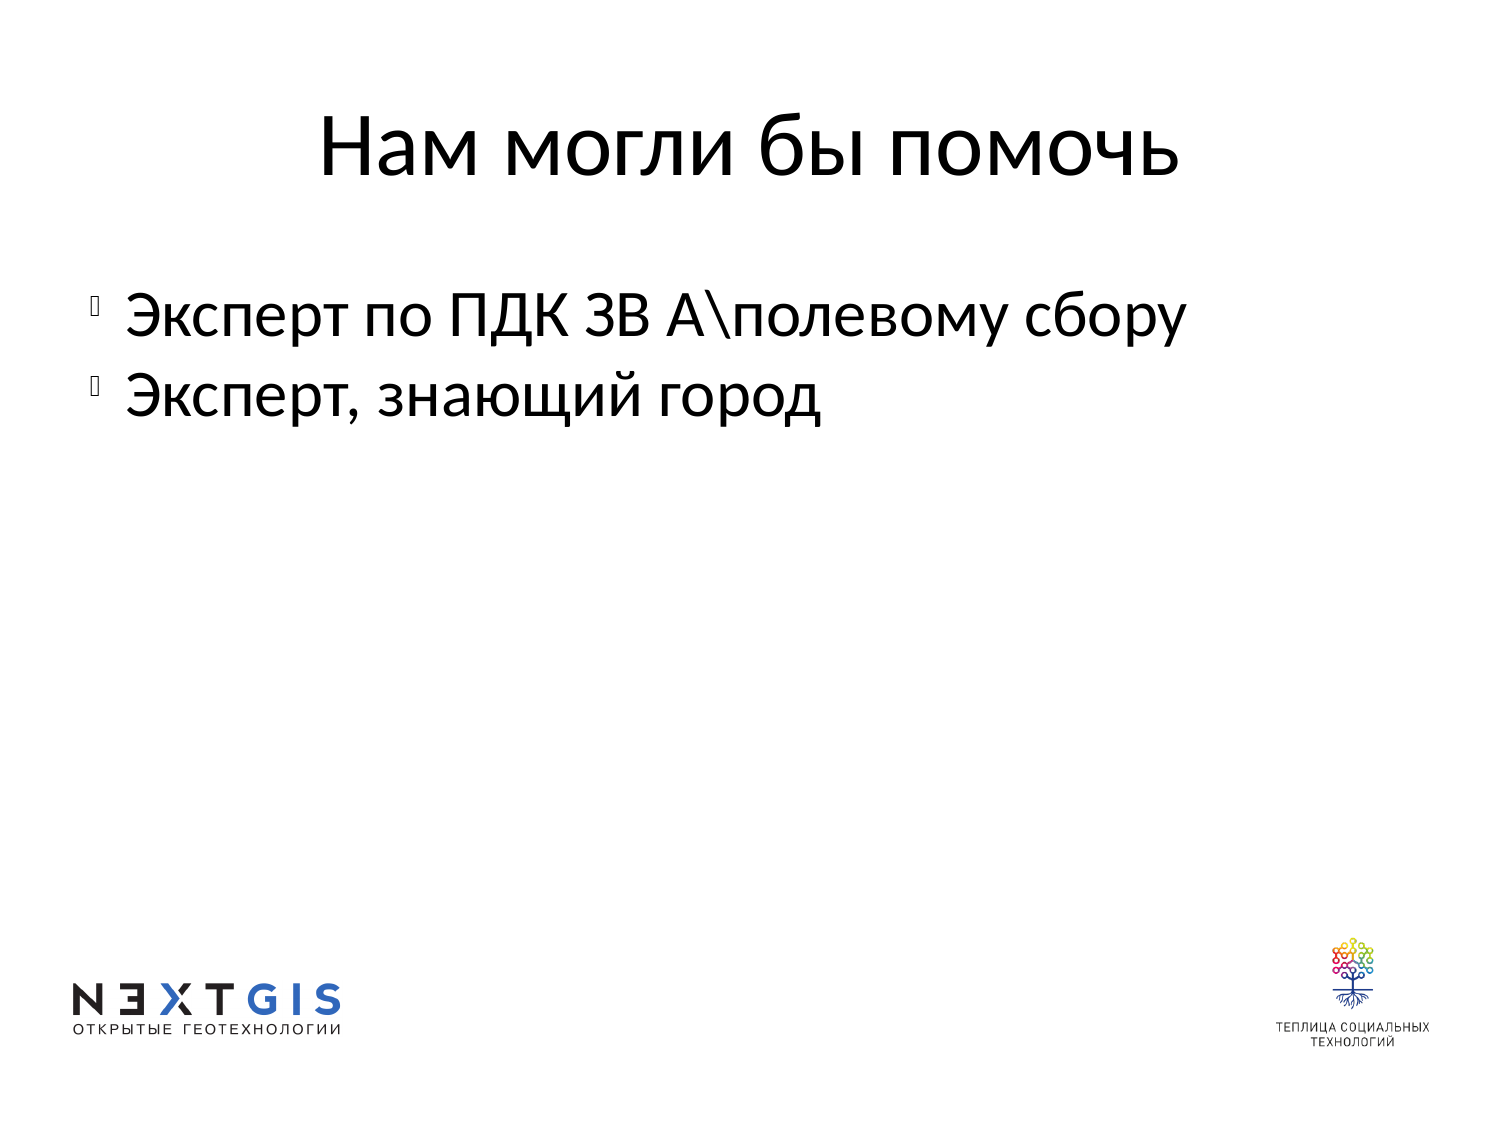

Нам могли бы помочь
Эксперт по ПДК ЗВ А\полевому сбору
Эксперт, знающий город